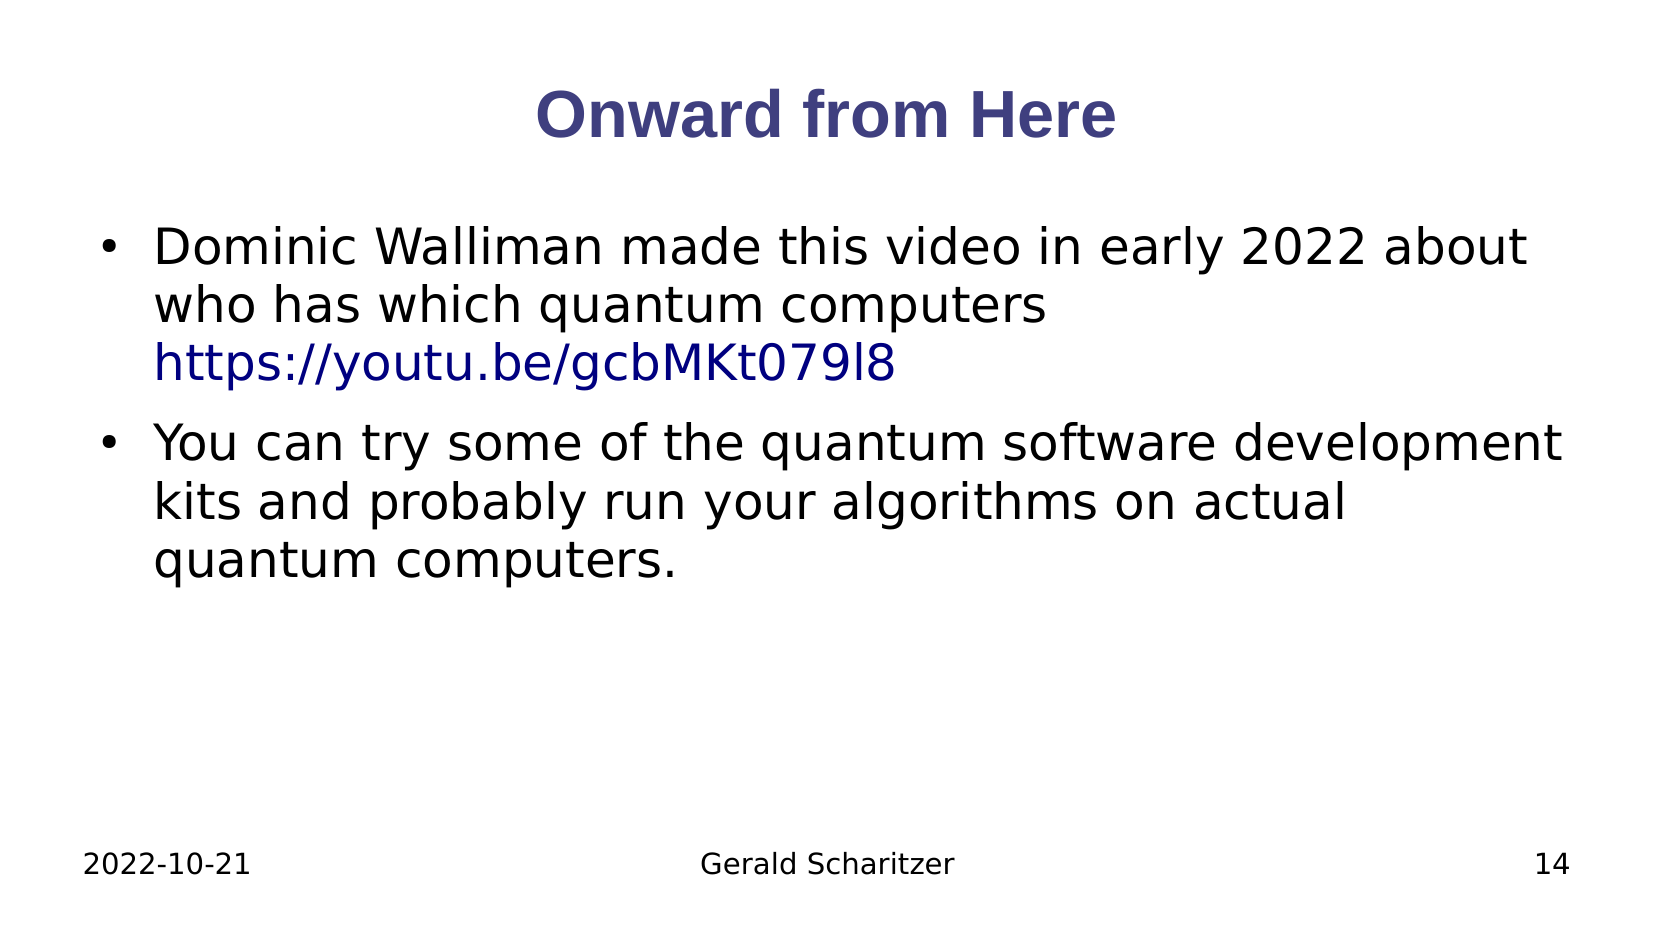

# Onward from Here
Dominic Walliman made this video in early 2022 about who has which quantum computers https://youtu.be/gcbMKt079l8
You can try some of the quantum software development kits and probably run your algorithms on actual quantum computers.
2022-10-21
Gerald Scharitzer
14